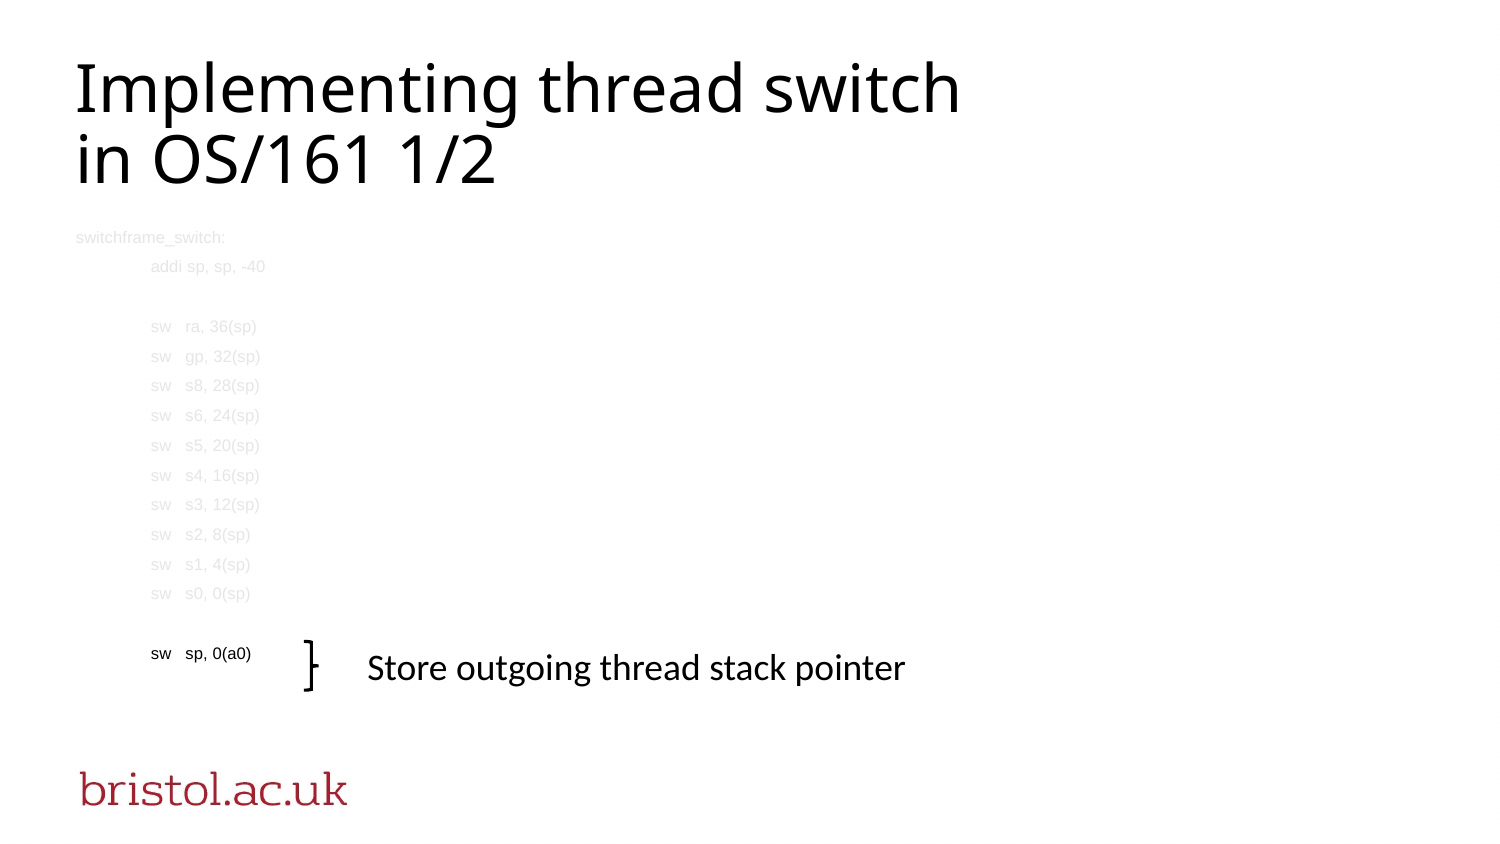

# Implementing thread switch in OS/161 1/2
switchframe_switch:
	addi sp, sp, -40
	sw ra, 36(sp)
 	sw gp, 32(sp)
 	sw s8, 28(sp)
 	sw s6, 24(sp)
 	sw s5, 20(sp)
 	sw s4, 16(sp)
 	sw s3, 12(sp)
 	sw s2, 8(sp)
 	sw s1, 4(sp)
 	sw s0, 0(sp)
	sw sp, 0(a0)
Store outgoing thread stack pointer